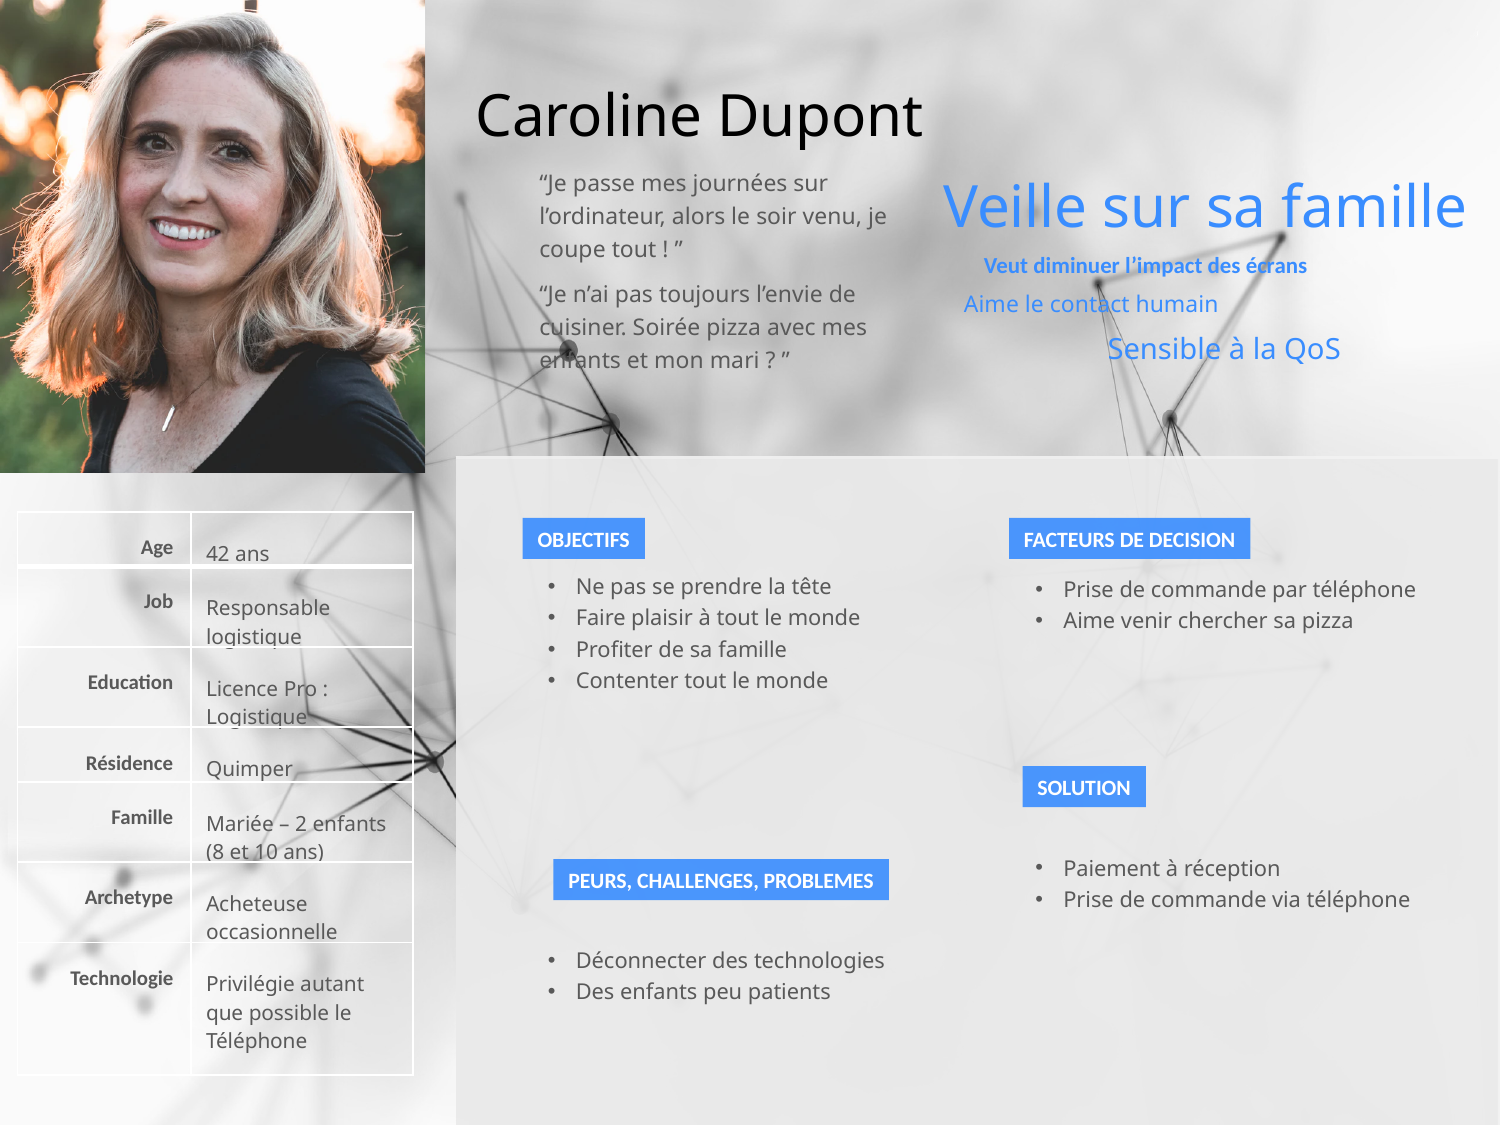

Caroline Dupont
Veille sur sa famille
Veut diminuer l’impact des écrans
Aime le contact humain
Sensible à la QoS
“Je passe mes journées sur l’ordinateur, alors le soir venu, je coupe tout ! ”
“Je n’ai pas toujours l’envie de cuisiner. Soirée pizza avec mes enfants et mon mari ? ”
| Age | 42 ans |
| --- | --- |
| Job | Responsable logistique |
| Education | Licence Pro : Logistique |
| Résidence | Quimper |
| Famille | Mariée – 2 enfants (8 et 10 ans) |
| Archetype | Acheteuse occasionnelle |
| Technologie | Privilégie autant que possible le Téléphone |
OBJECTIFS
Ne pas se prendre la tête
Faire plaisir à tout le monde
Profiter de sa famille
Contenter tout le monde
FACTEURS DE DECISION
Prise de commande par téléphone
Aime venir chercher sa pizza
SOLUTION
Paiement à réception
Prise de commande via téléphone
PEURS, CHALLENGES, PROBLEMES
Déconnecter des technologies
Des enfants peu patients